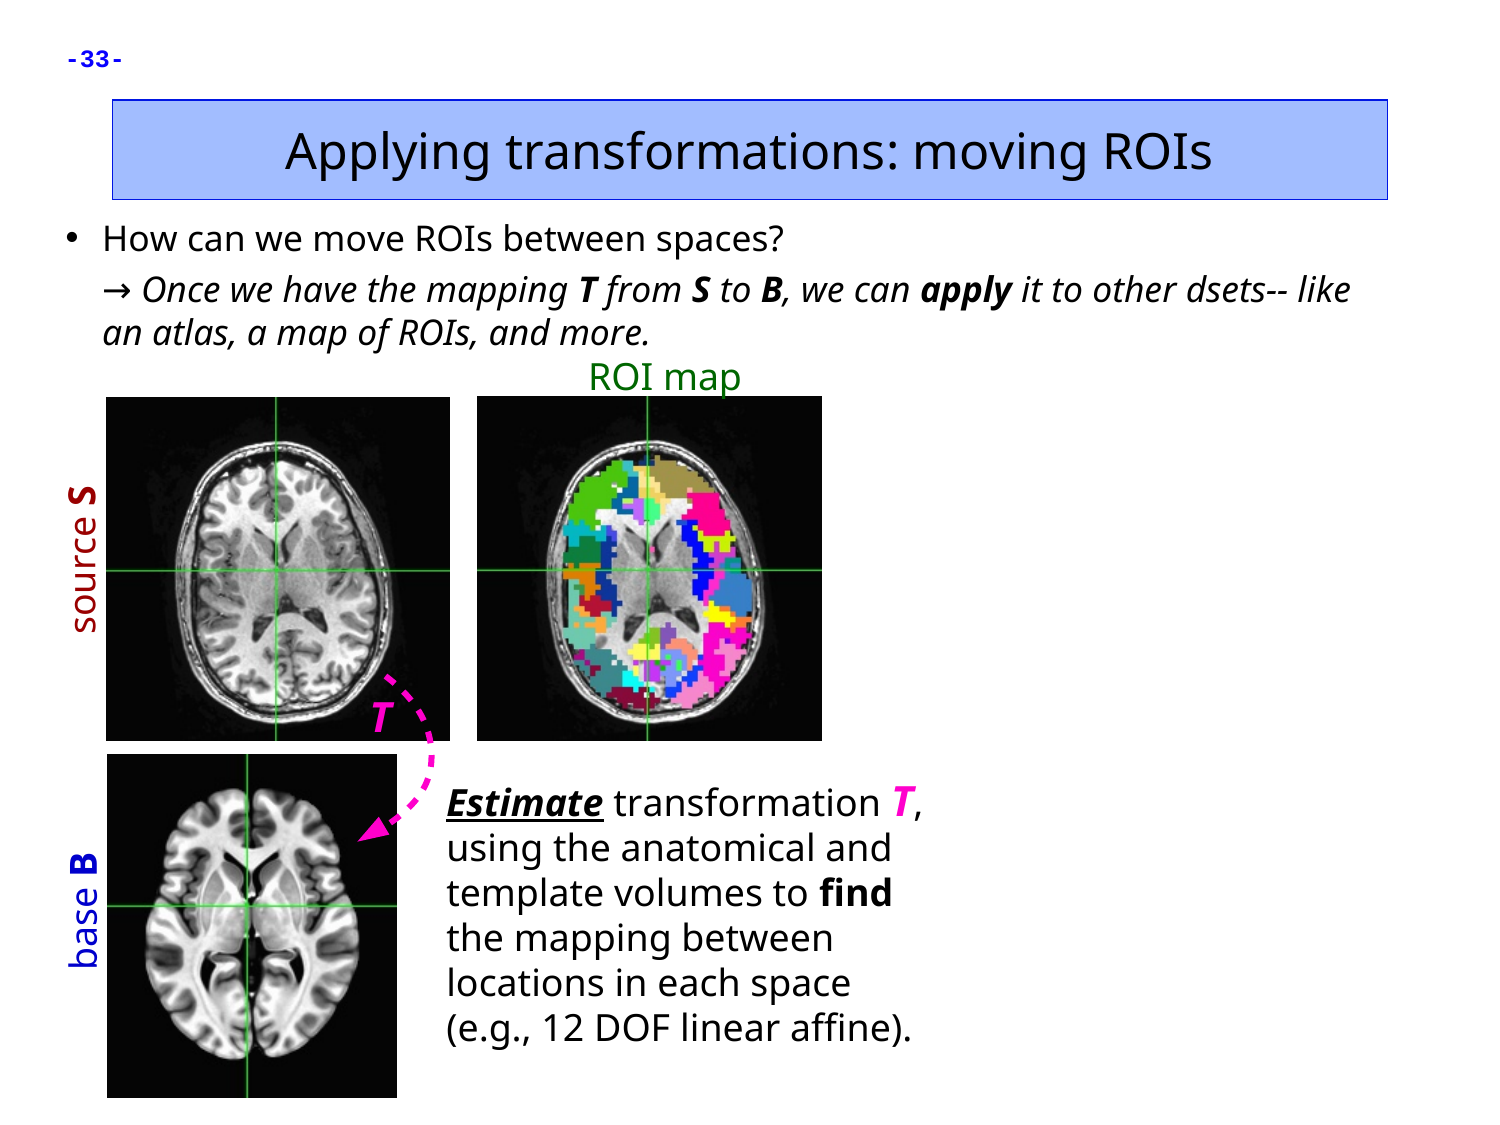

Applying transformations: moving ROIs
How can we move ROIs between spaces?
→ Once we have the mapping T from S to B, we can apply it to other dsets-- like an atlas, a map of ROIs, and more.
ROI map
source S
 T
Estimate transformation T,
using the anatomical and template volumes to find the mapping between locations in each space (e.g., 12 DOF linear affine).
base B